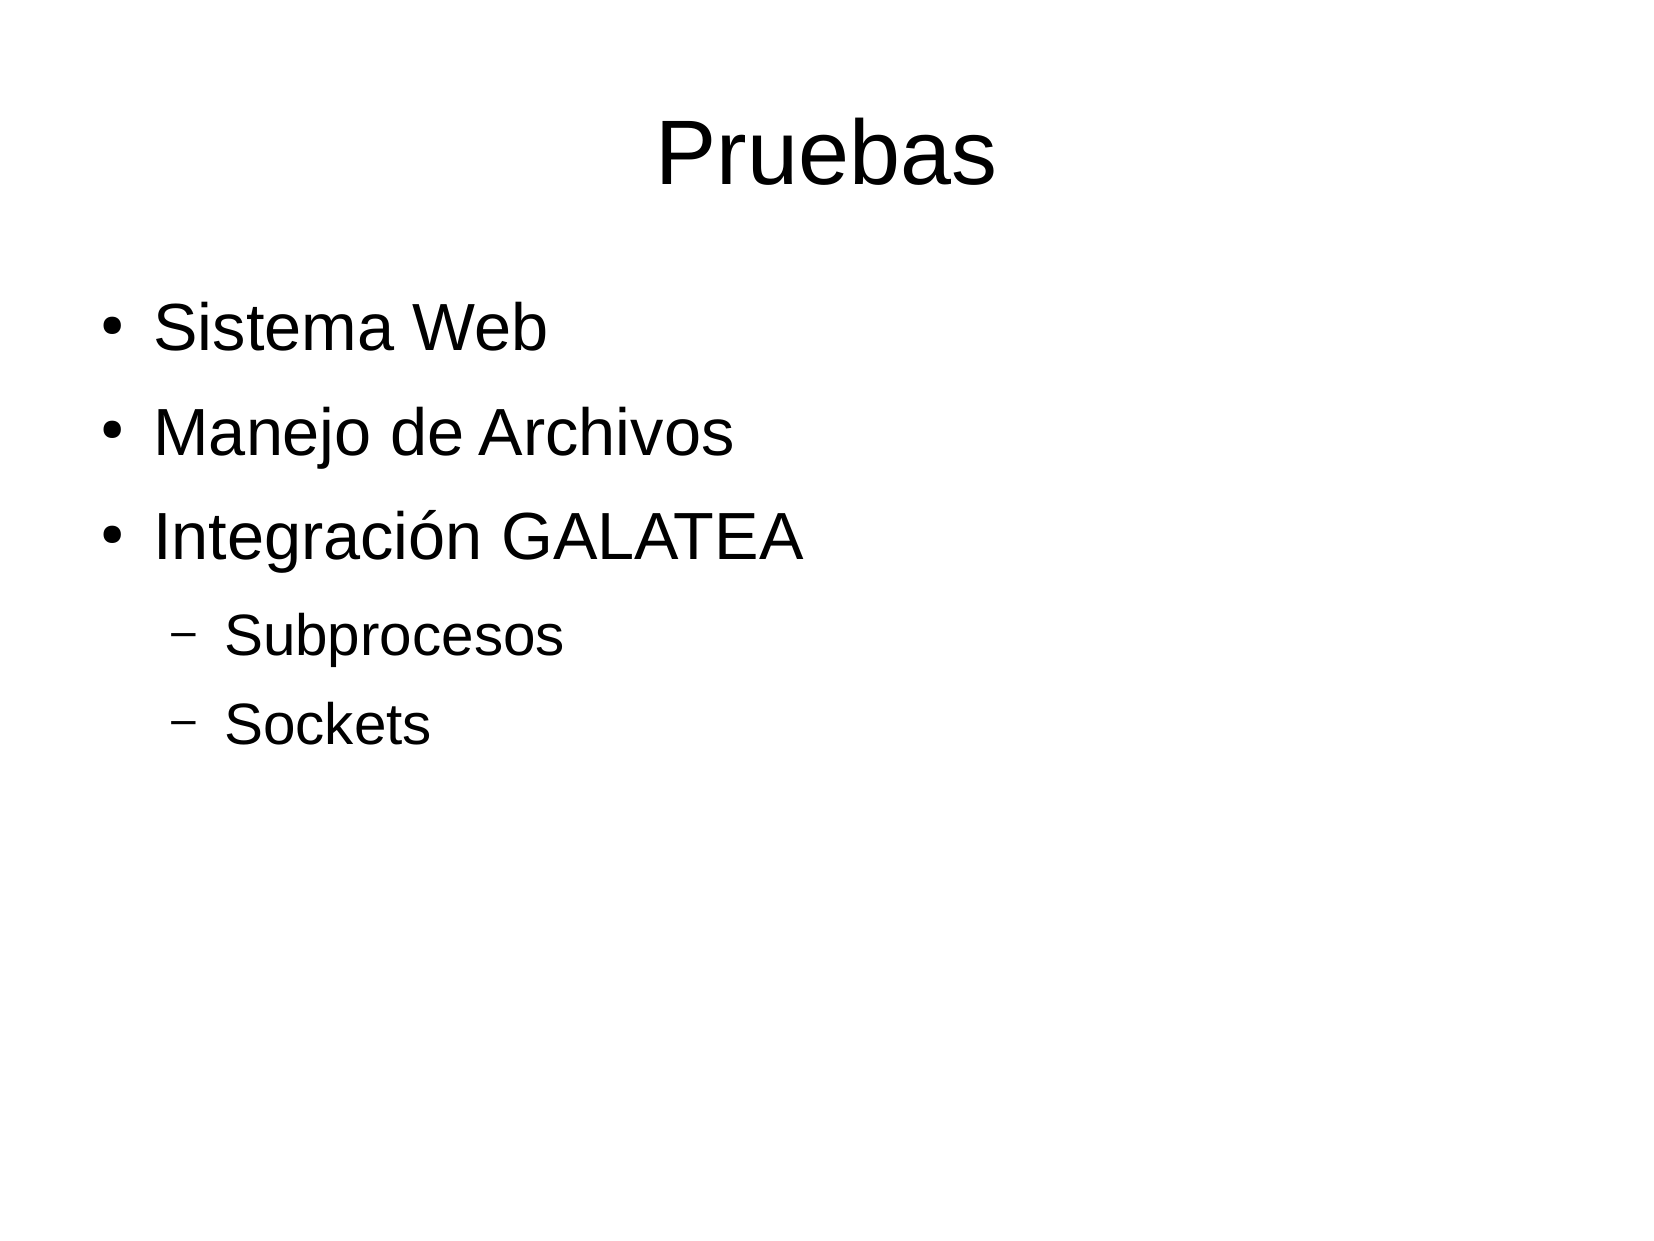

# Pruebas
Sistema Web
Manejo de Archivos
Integración GALATEA
Subprocesos
Sockets